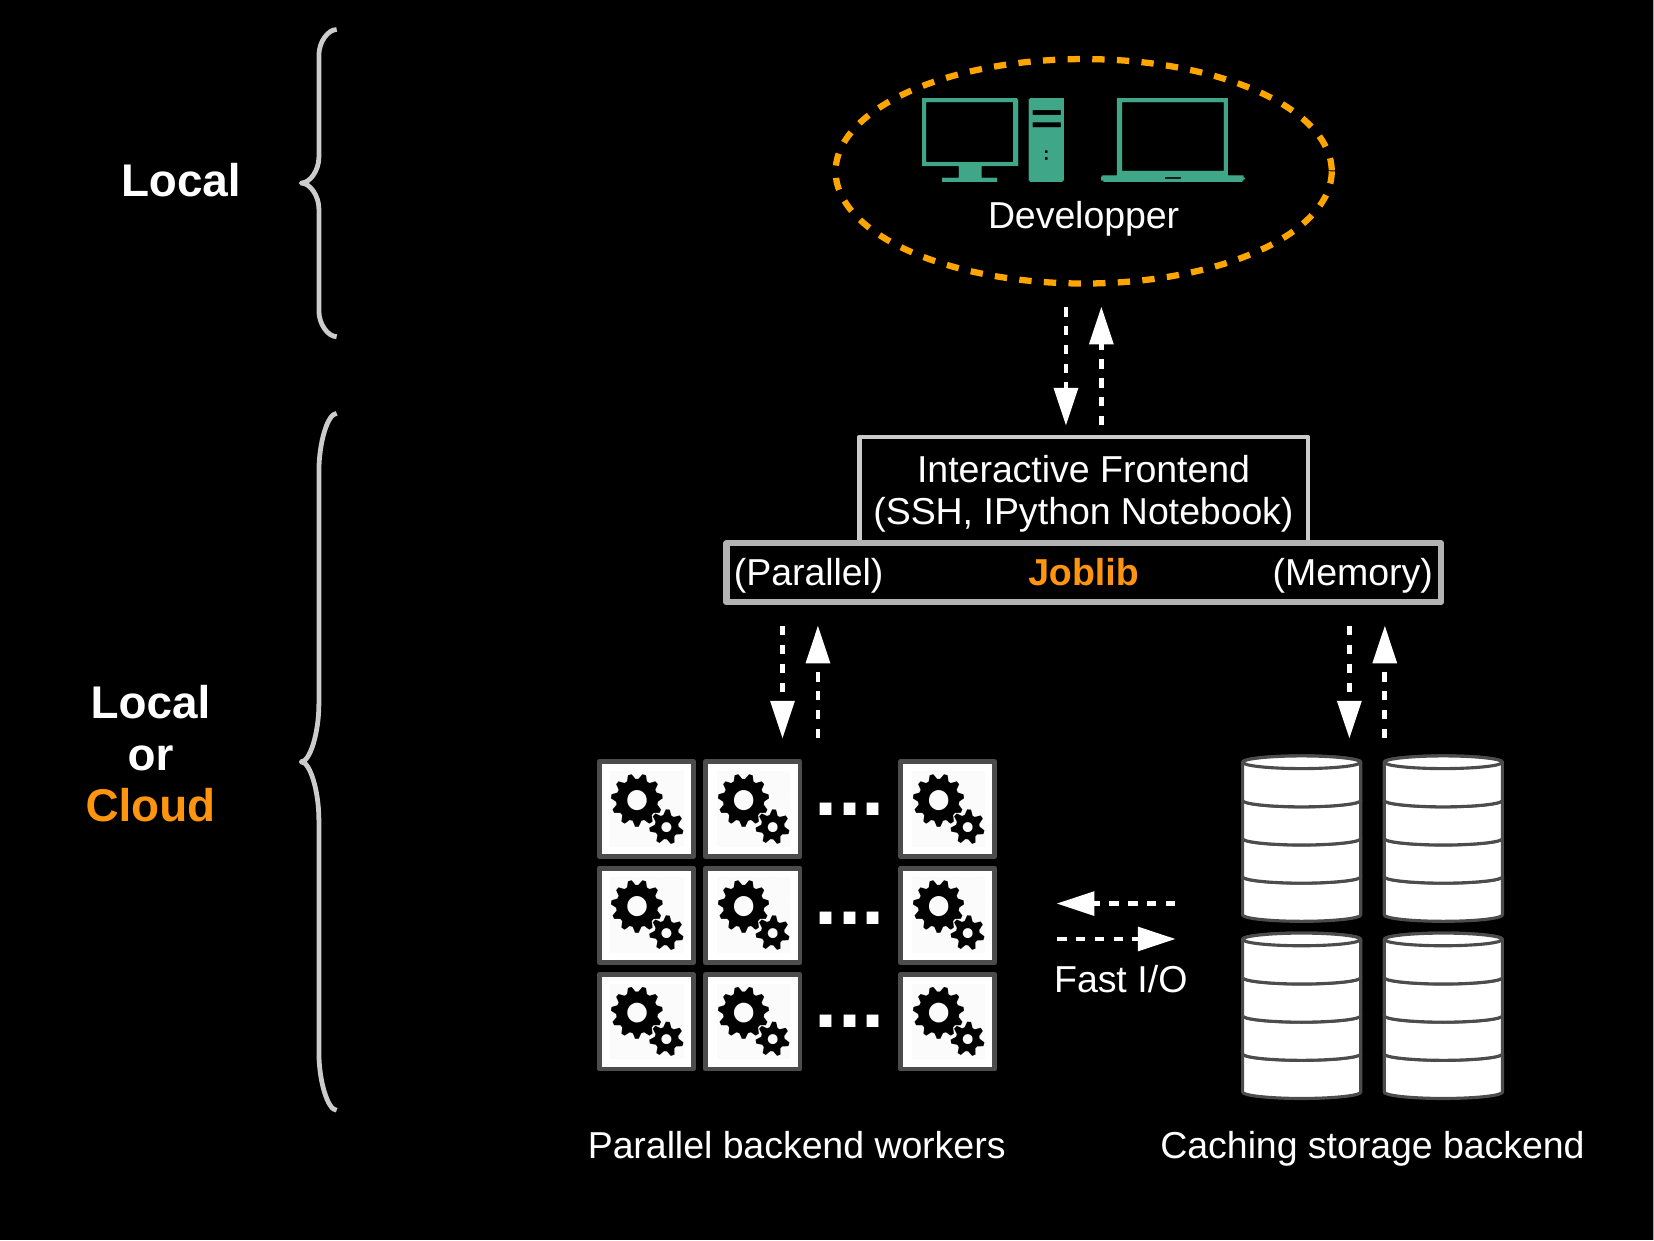

Developper
Local
Interactive Frontend
(SSH, IPython Notebook)
Joblib
(Parallel)
(Memory)
Local
or
Cloud
...
...
...
Fast I/O
Parallel backend workers
Caching storage backend